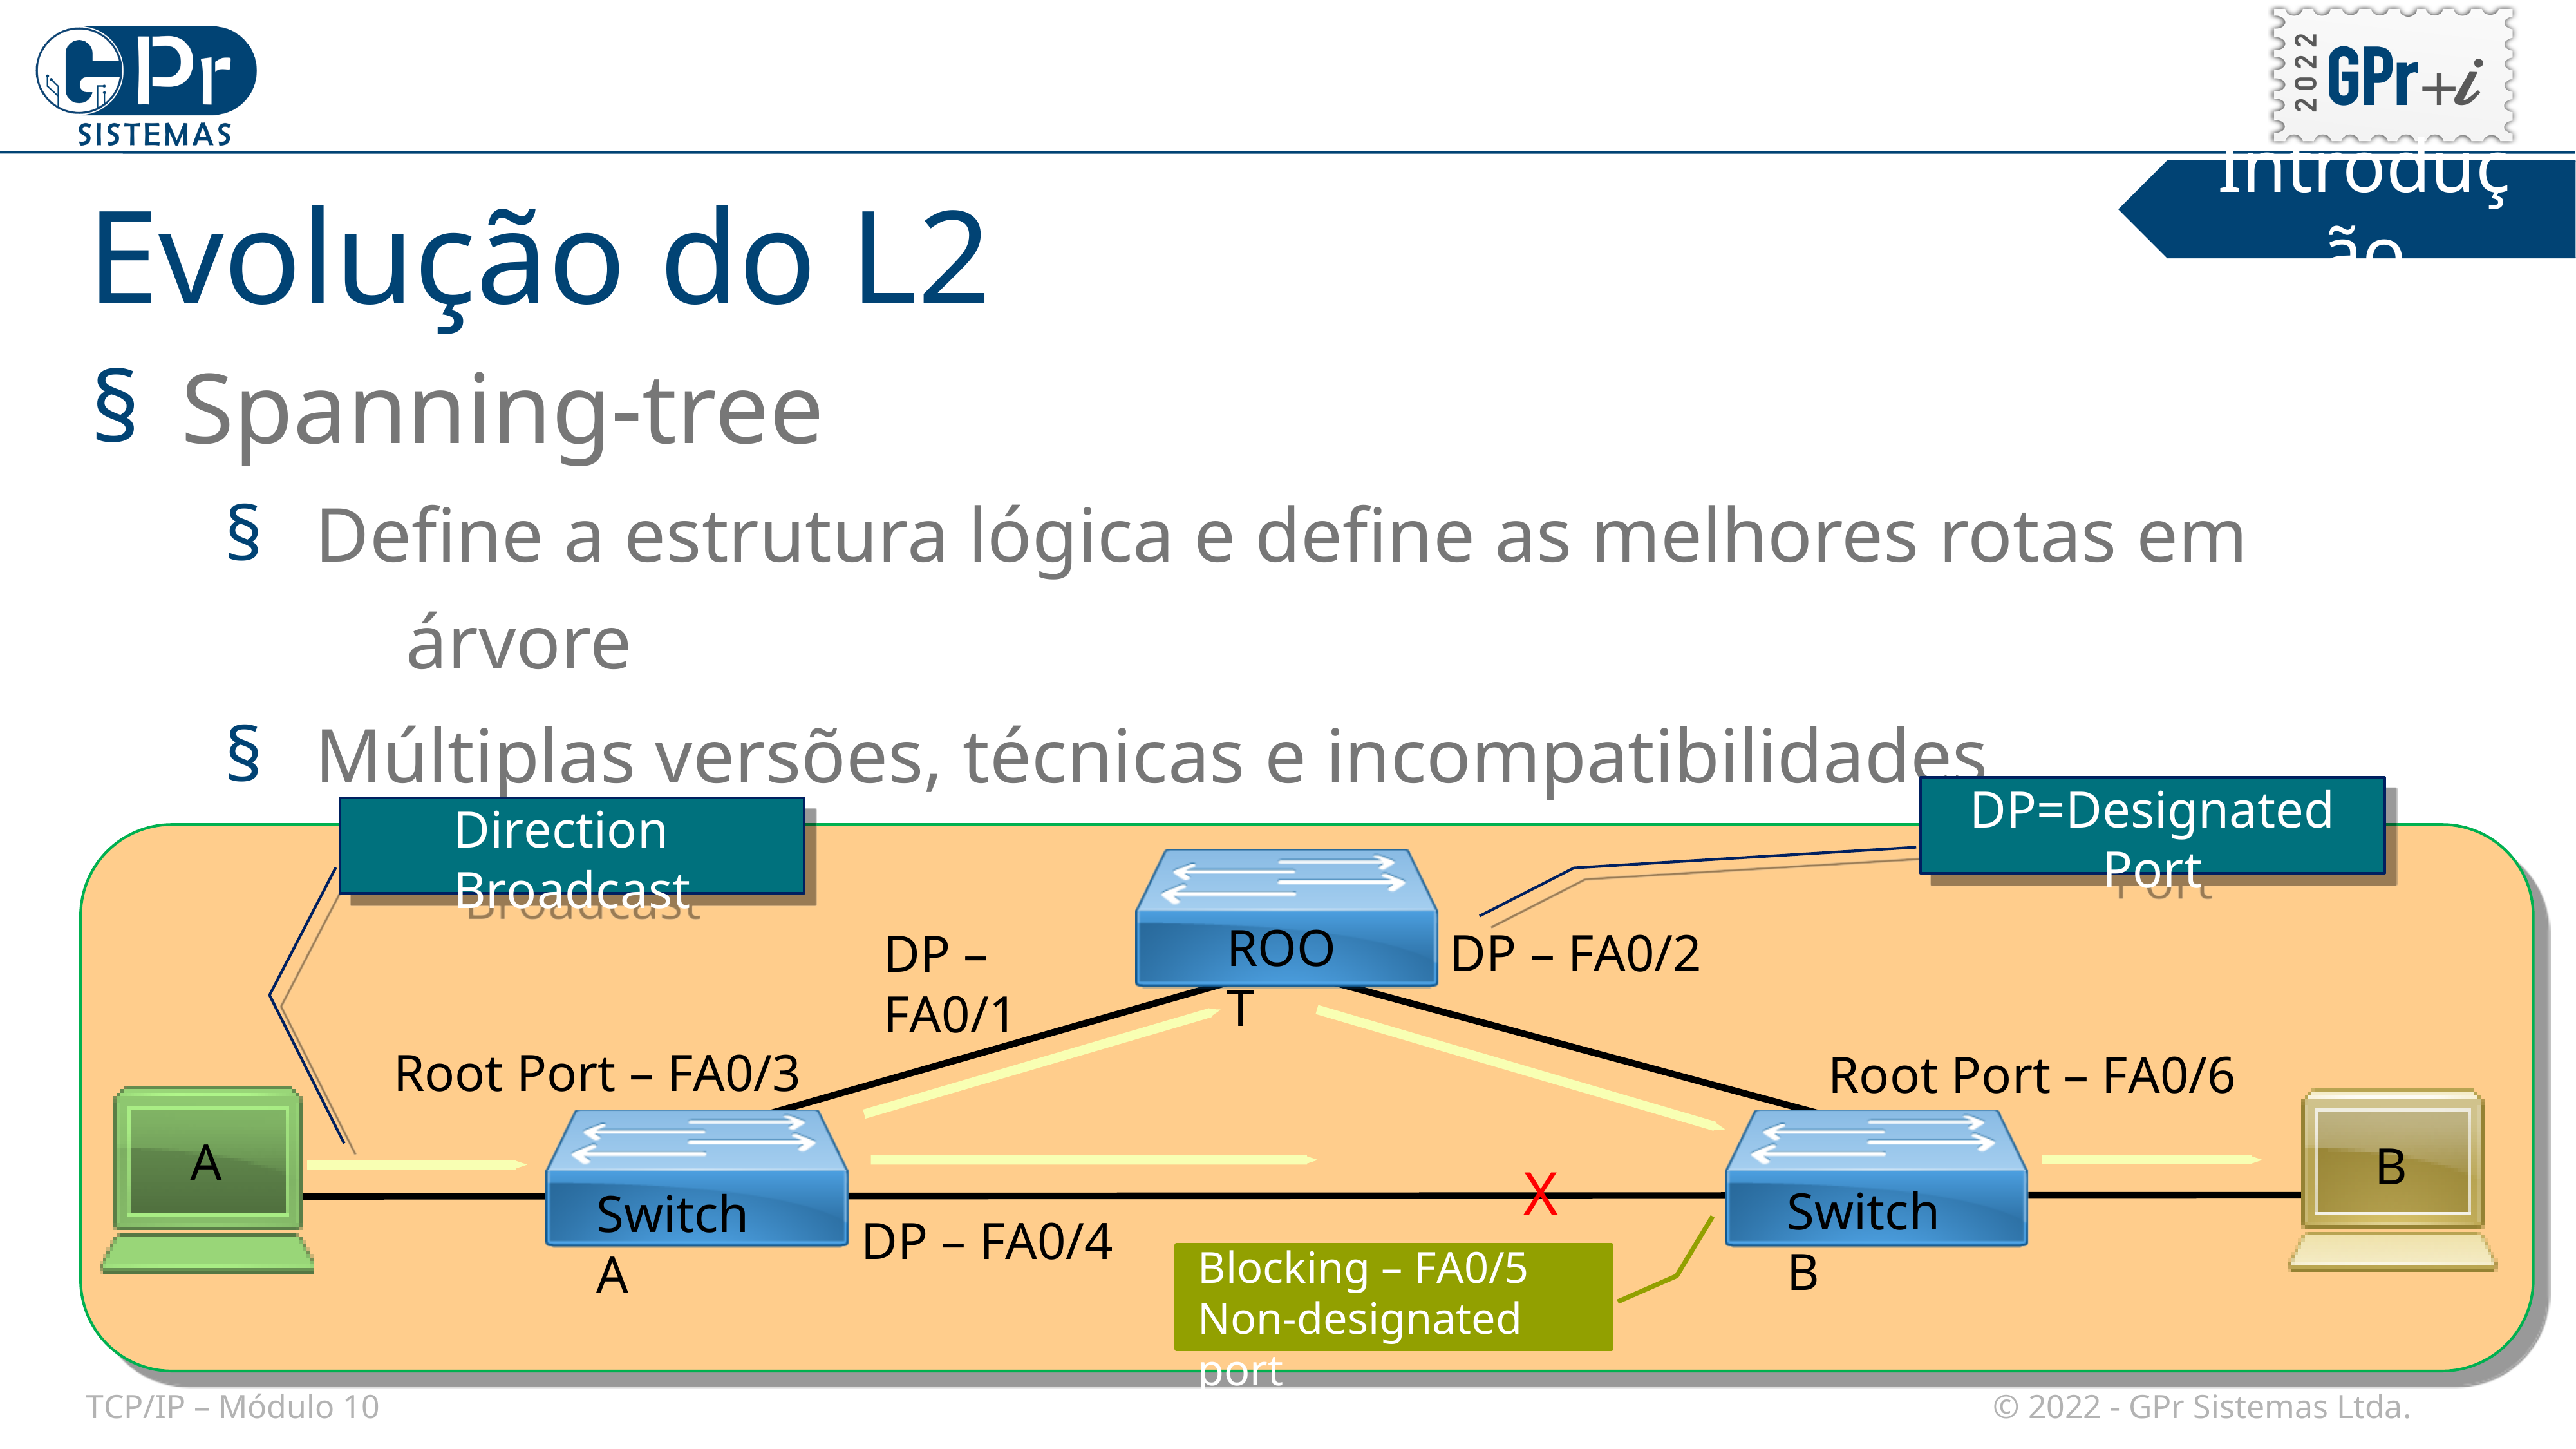

Introdução
Evolução do L2
# Spanning-tree
Define a estrutura lógica e define as melhores rotas em árvore
Múltiplas versões, técnicas e incompatibilidades
Novas abordagens como TRILL e SPB não evoluem
DP=Designated Port
Direction Broadcast
ROOT
DP – FA0/2
DP – FA0/1
Root Port – FA0/3
Root Port – FA0/6
A
B
X
Switch B
Switch A
DP – FA0/4
Blocking – FA0/5
Non-designated port